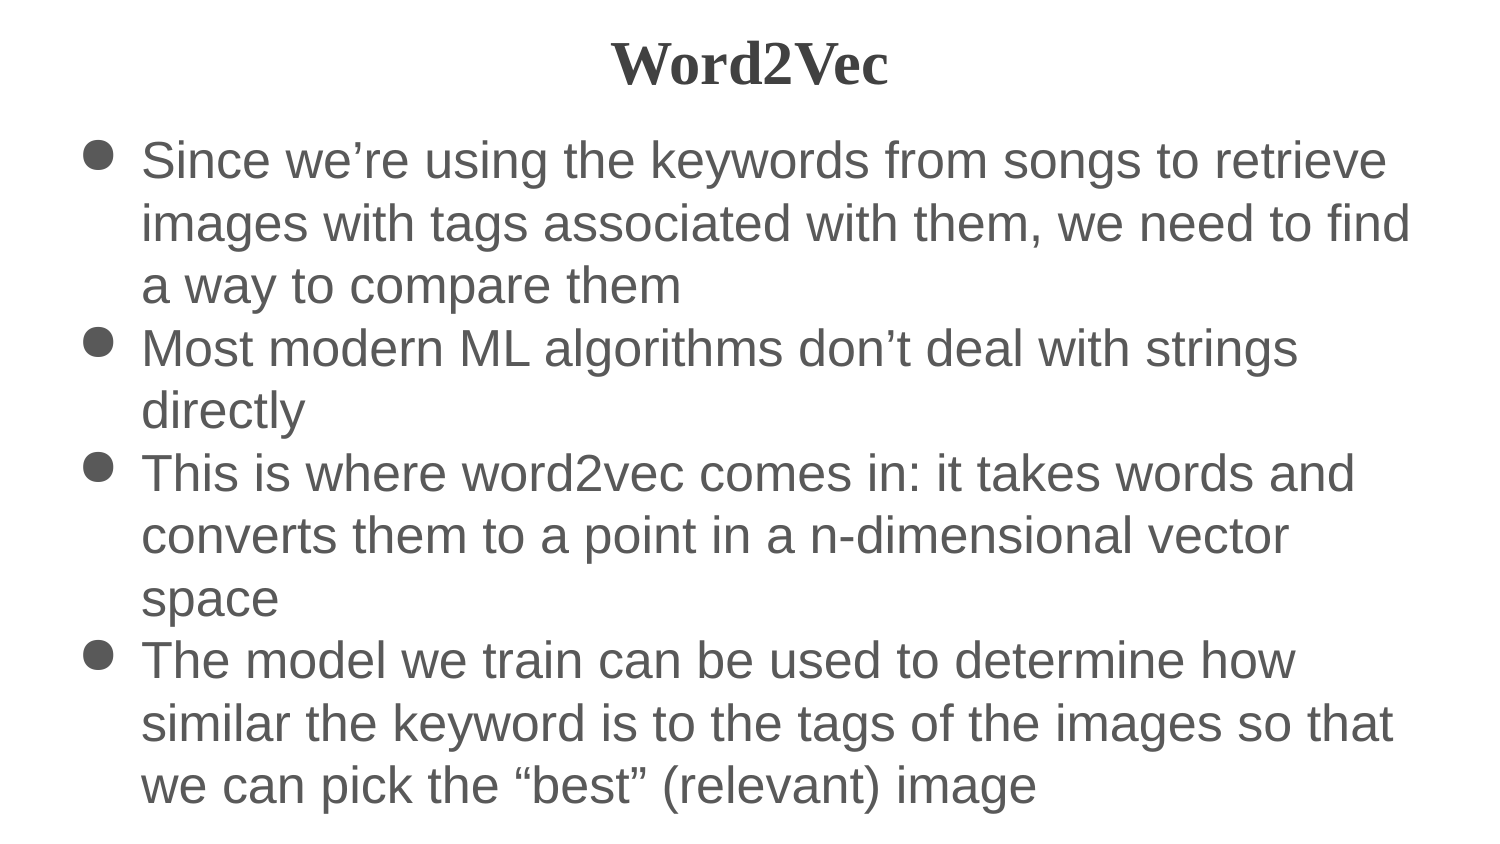

# Word2Vec
Since we’re using the keywords from songs to retrieve images with tags associated with them, we need to find a way to compare them
Most modern ML algorithms don’t deal with strings directly
This is where word2vec comes in: it takes words and converts them to a point in a n-dimensional vector space
The model we train can be used to determine how similar the keyword is to the tags of the images so that we can pick the “best” (relevant) image